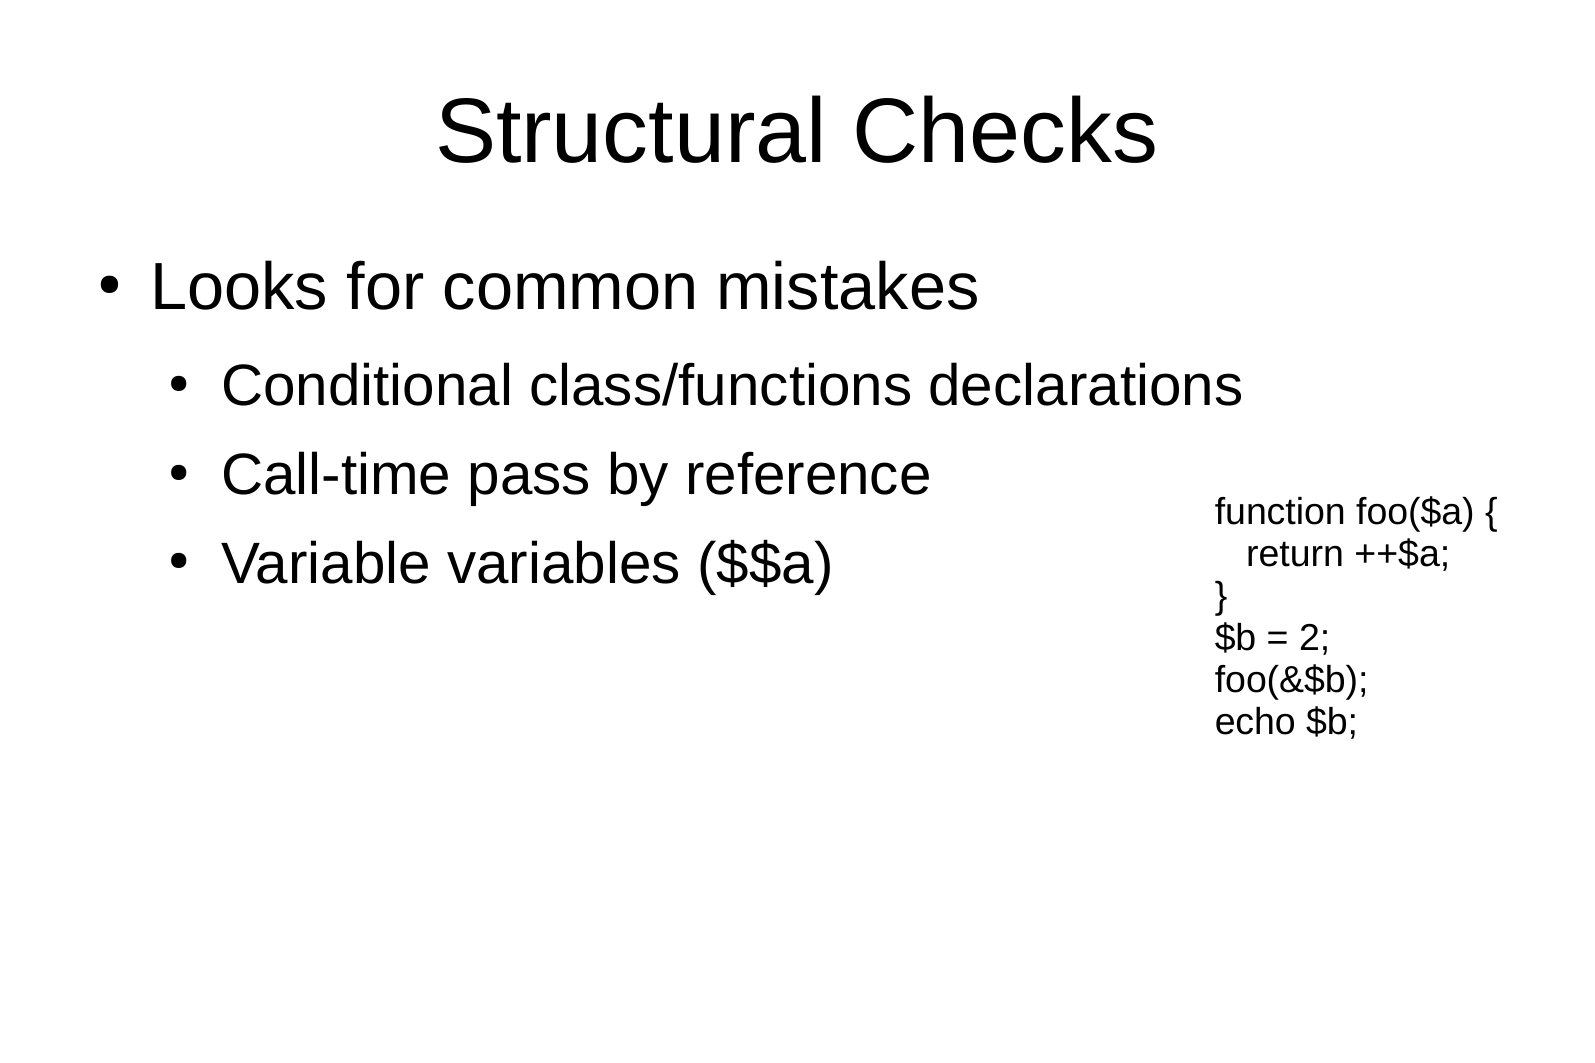

# Structural Checks
Looks for common mistakes
Conditional class/functions declarations
Call-time pass by reference
Variable variables ($$a)
function foo($a) {
 return ++$a;
}
$b = 2;
foo(&$b);
echo $b;